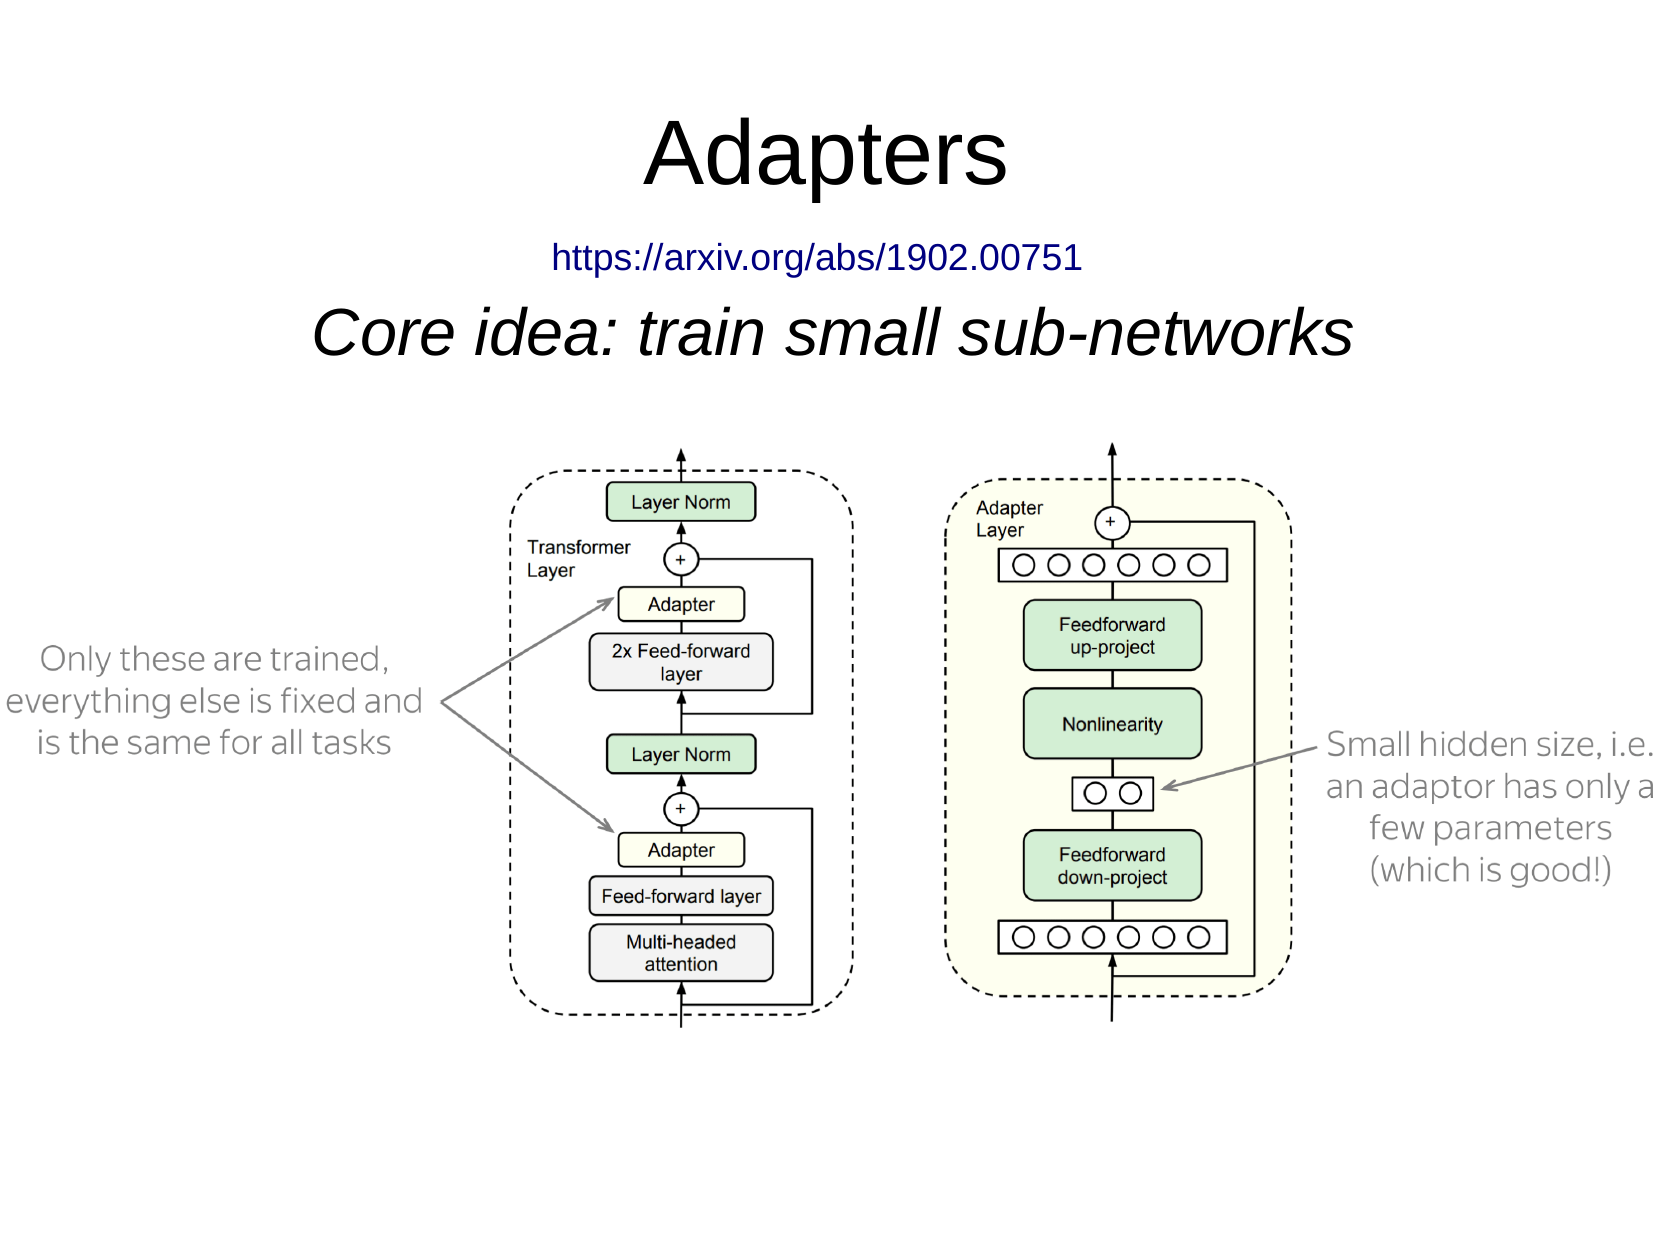

# Adapters
https://arxiv.org/abs/1902.00751
Core idea: train small sub-networks